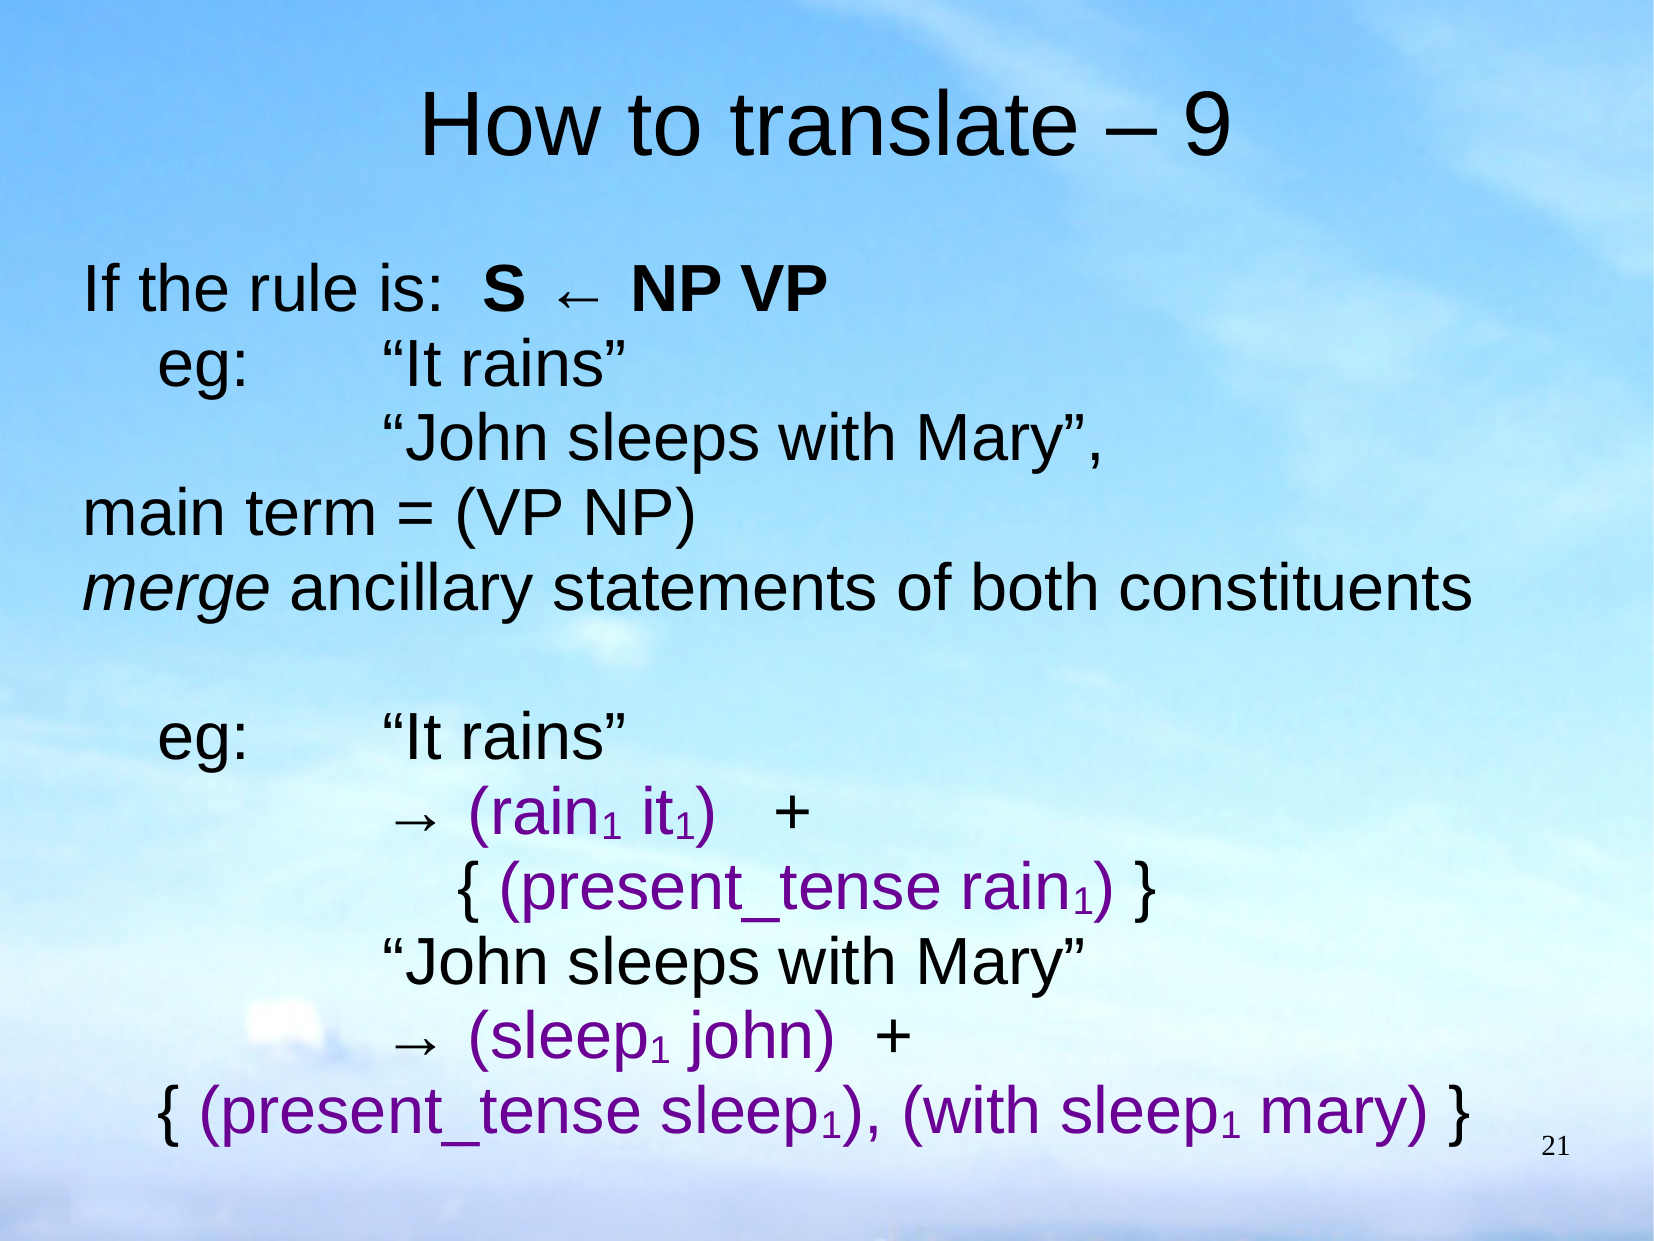

# How to translate – 9
If the rule is: S ← NP VP
	eg:		“It rains”
				“John sleeps with Mary”,
main term = (VP NP)
merge ancillary statements of both constituents
	eg:		“It rains”
				→ (rain1 it1) +
					{ (present_tense rain1) }
				“John sleeps with Mary”
				→ (sleep1 john) +
	{ (present_tense sleep1), (with sleep1 mary) }
21